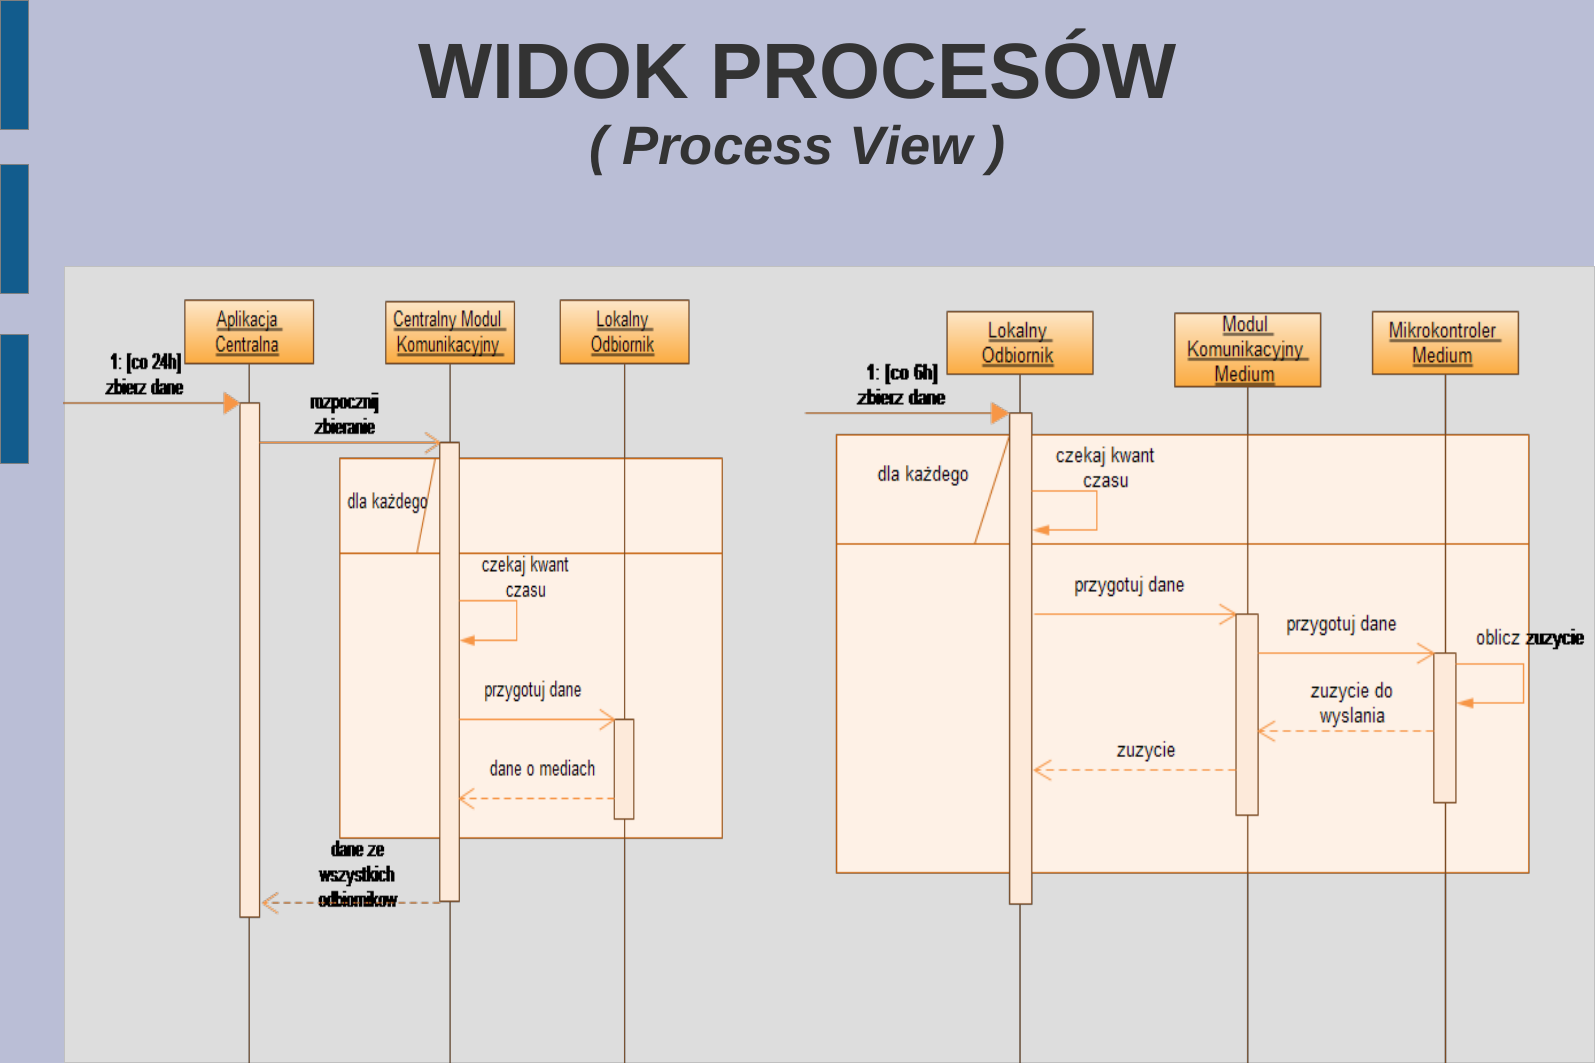

# WIDOK PROCESÓW ( Process View )